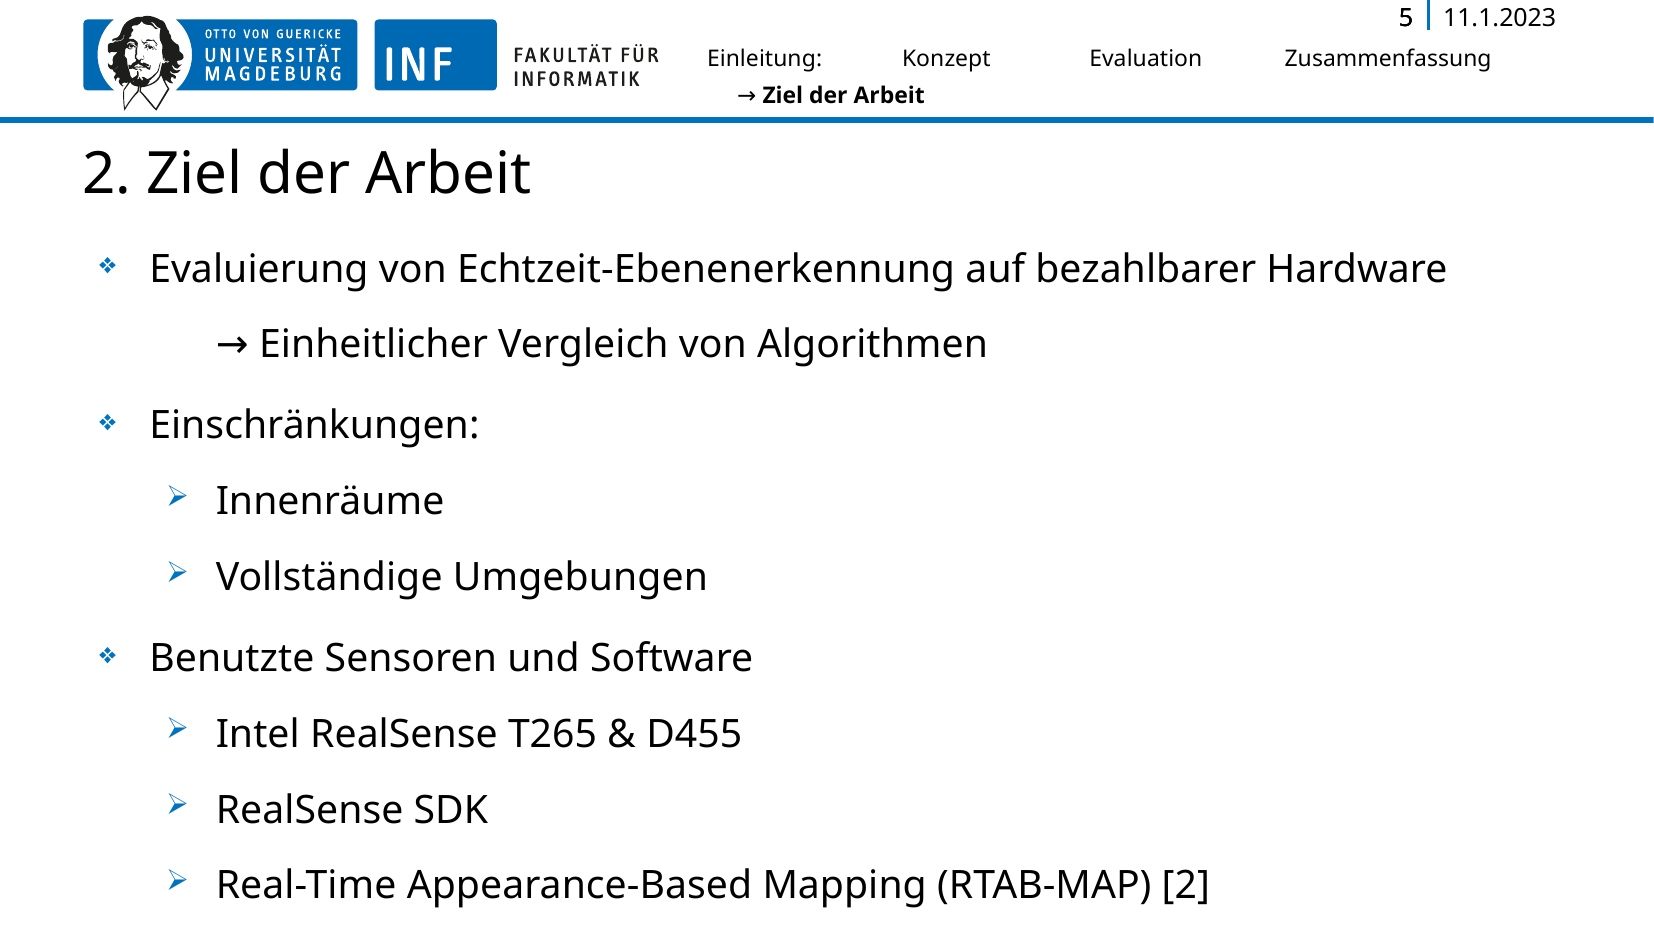

5
11.1.2023
# 2. Ziel der Arbeit
Evaluierung von Echtzeit-Ebenenerkennung auf bezahlbarer Hardware
→ Einheitlicher Vergleich von Algorithmen
Einschränkungen:
Innenräume
Vollständige Umgebungen
Benutzte Sensoren und Software
Intel RealSense T265 & D455
RealSense SDK
Real-Time Appearance-Based Mapping (RTAB-MAP) [2]